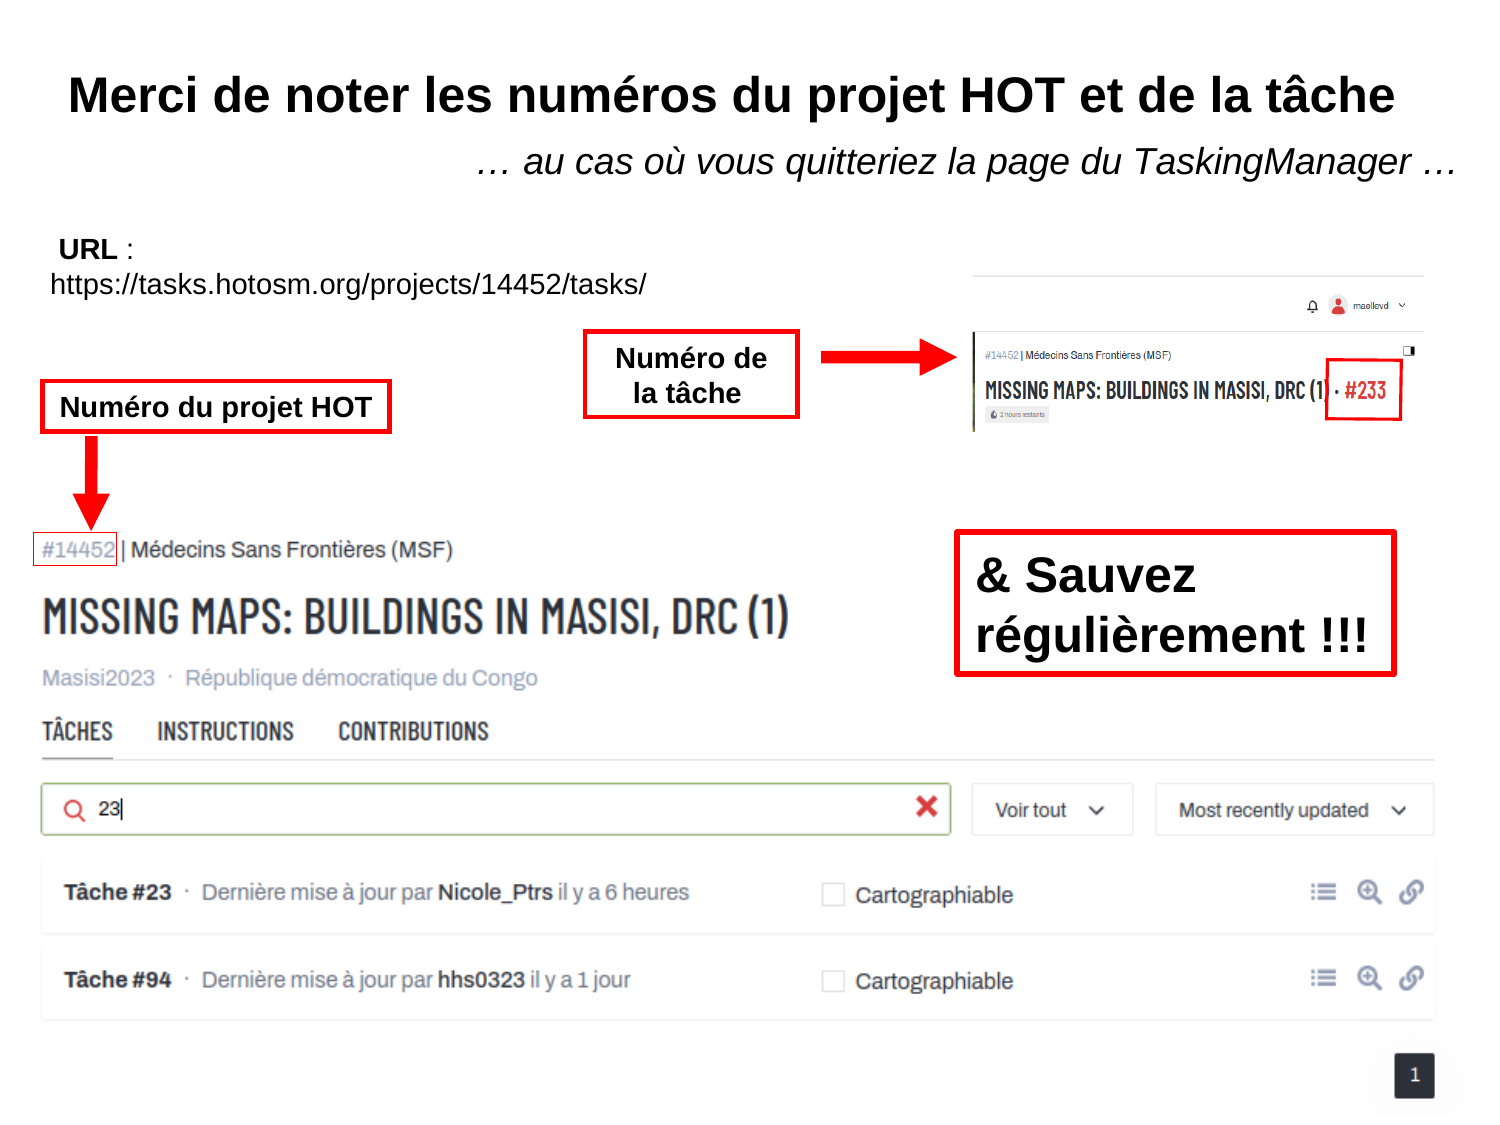

Merci de noter les numéros du projet HOT et de la tâche
… au cas où vous quitteriez la page du TaskingManager …
 URL :
https://tasks.hotosm.org/projects/14452/tasks/
Numéro de la tâche
Numéro du projet HOT
& Sauvez régulièrement !!!